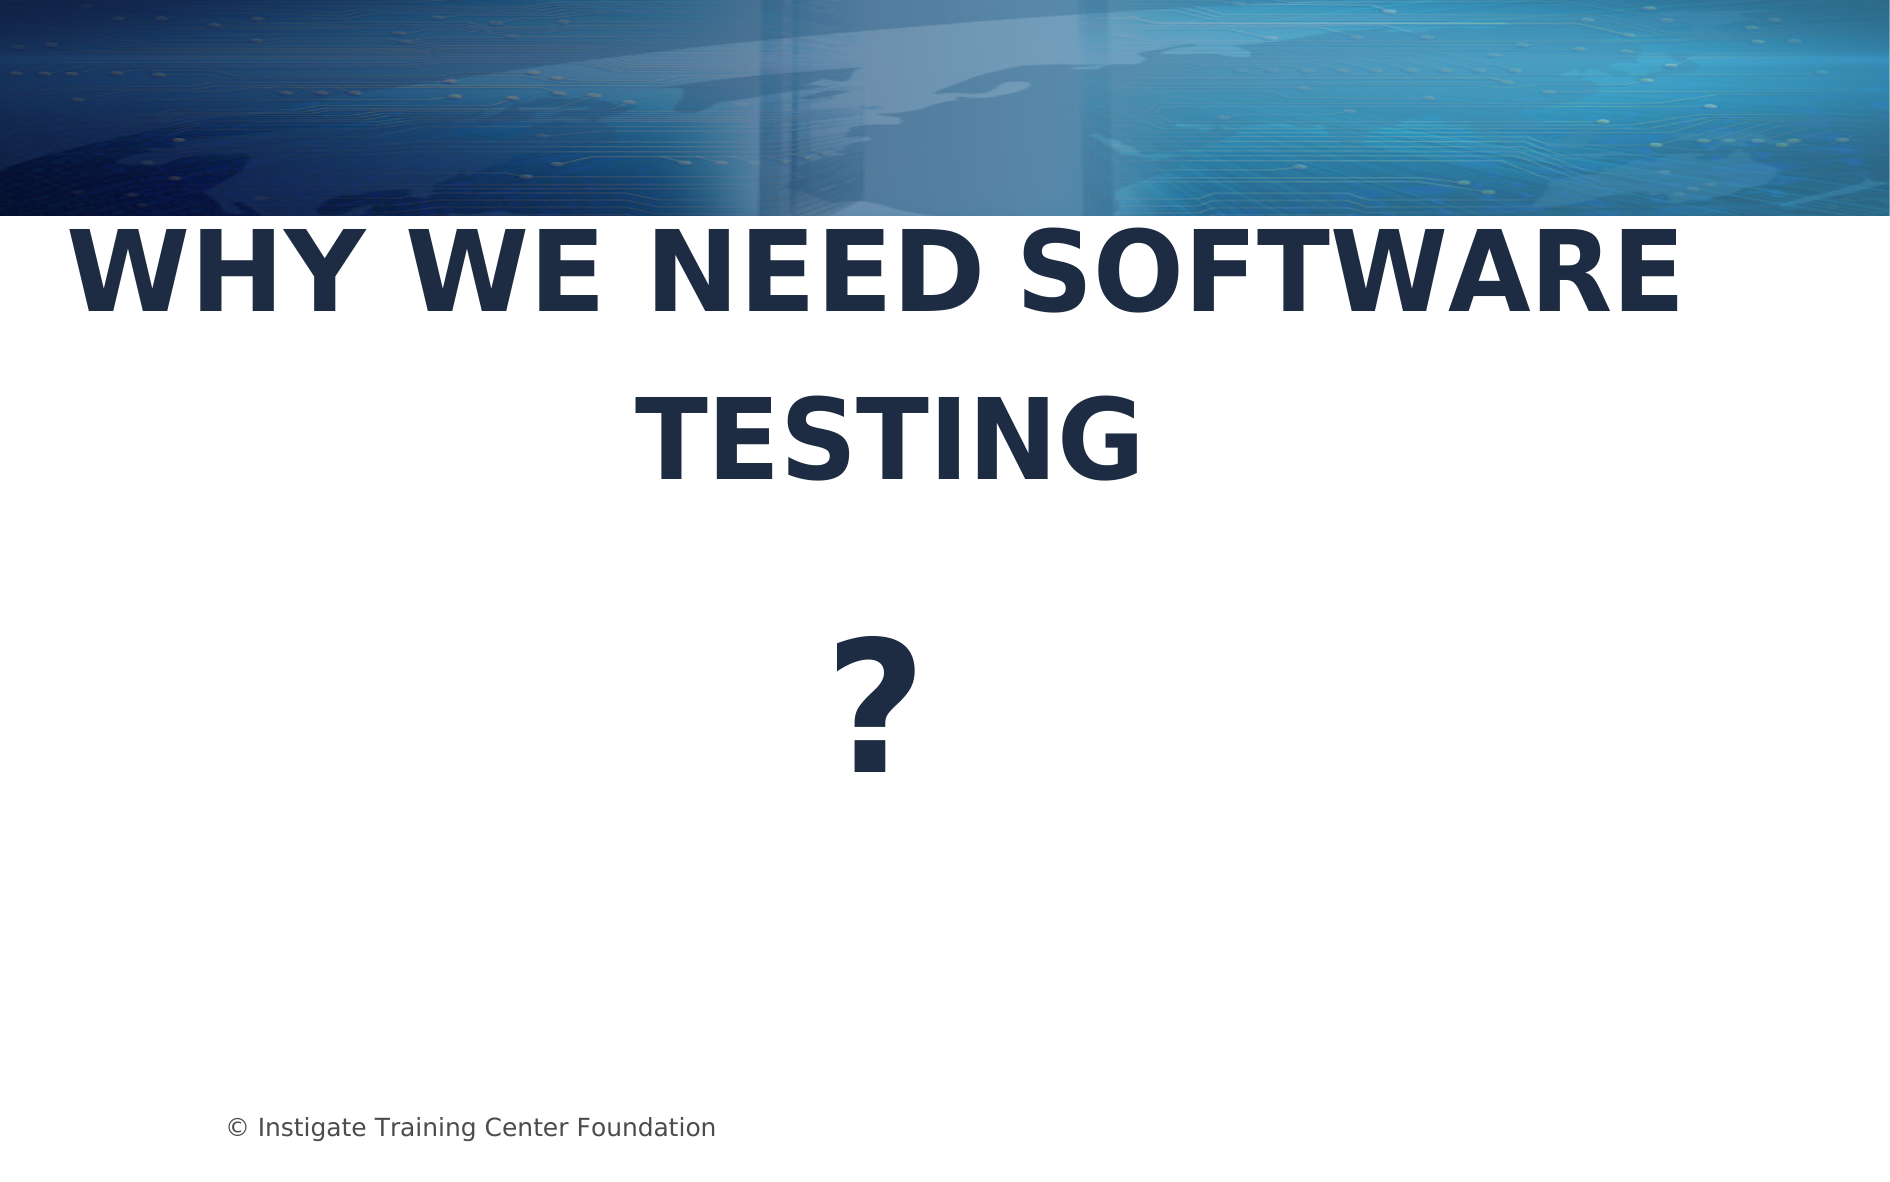

# WHY WE NEED SOFTWARE TESTING ?